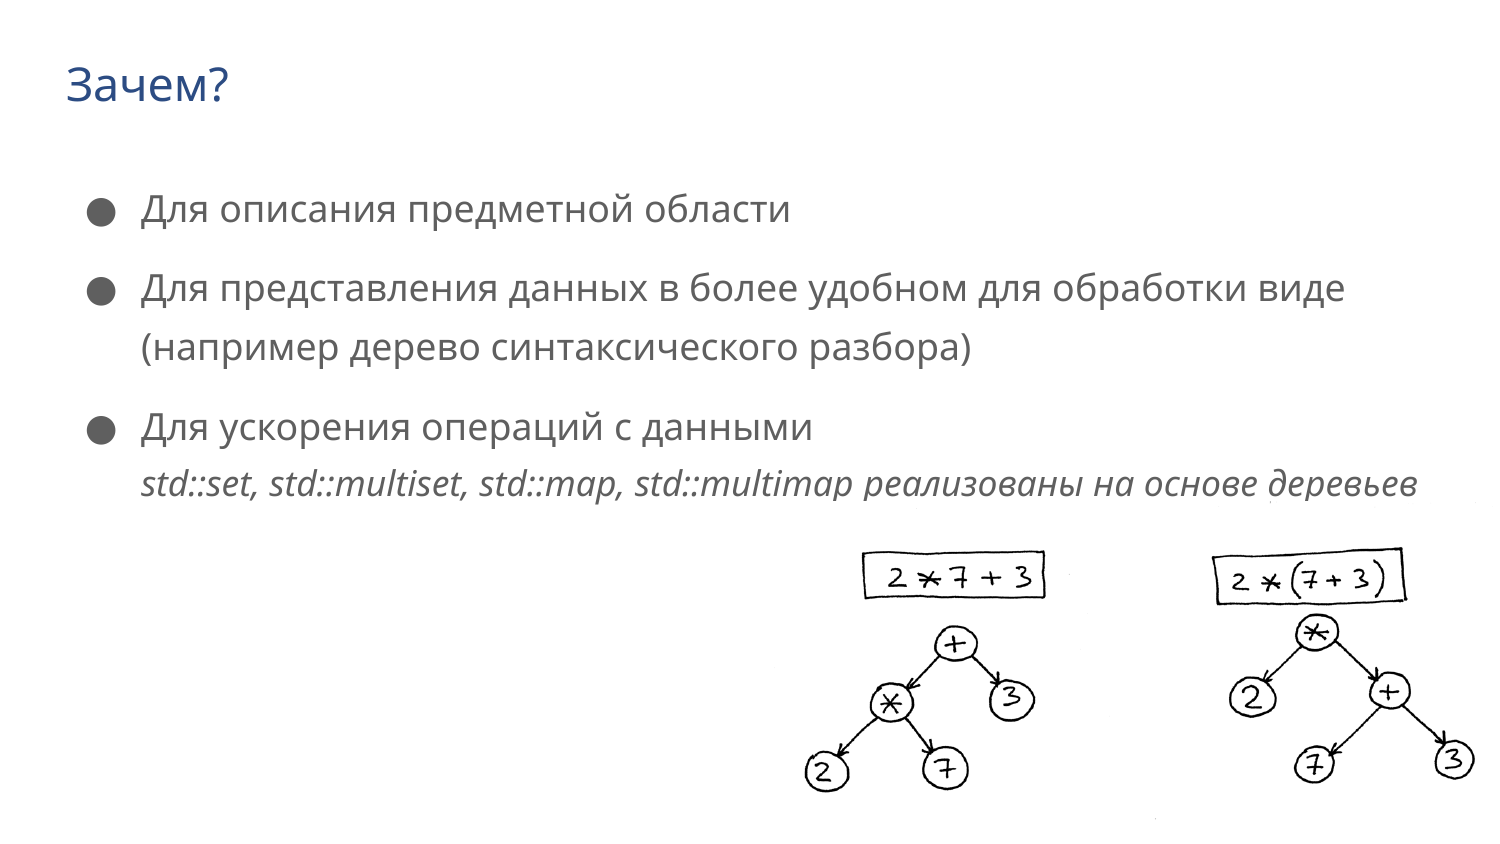

# Зачем?
Для описания предметной области
Для представления данных в более удобном для обработки виде (например дерево синтаксического разбора)
Для ускорения операций с данными
std::set, std::multiset, std::map, std::multimap реализованы на основе деревьев